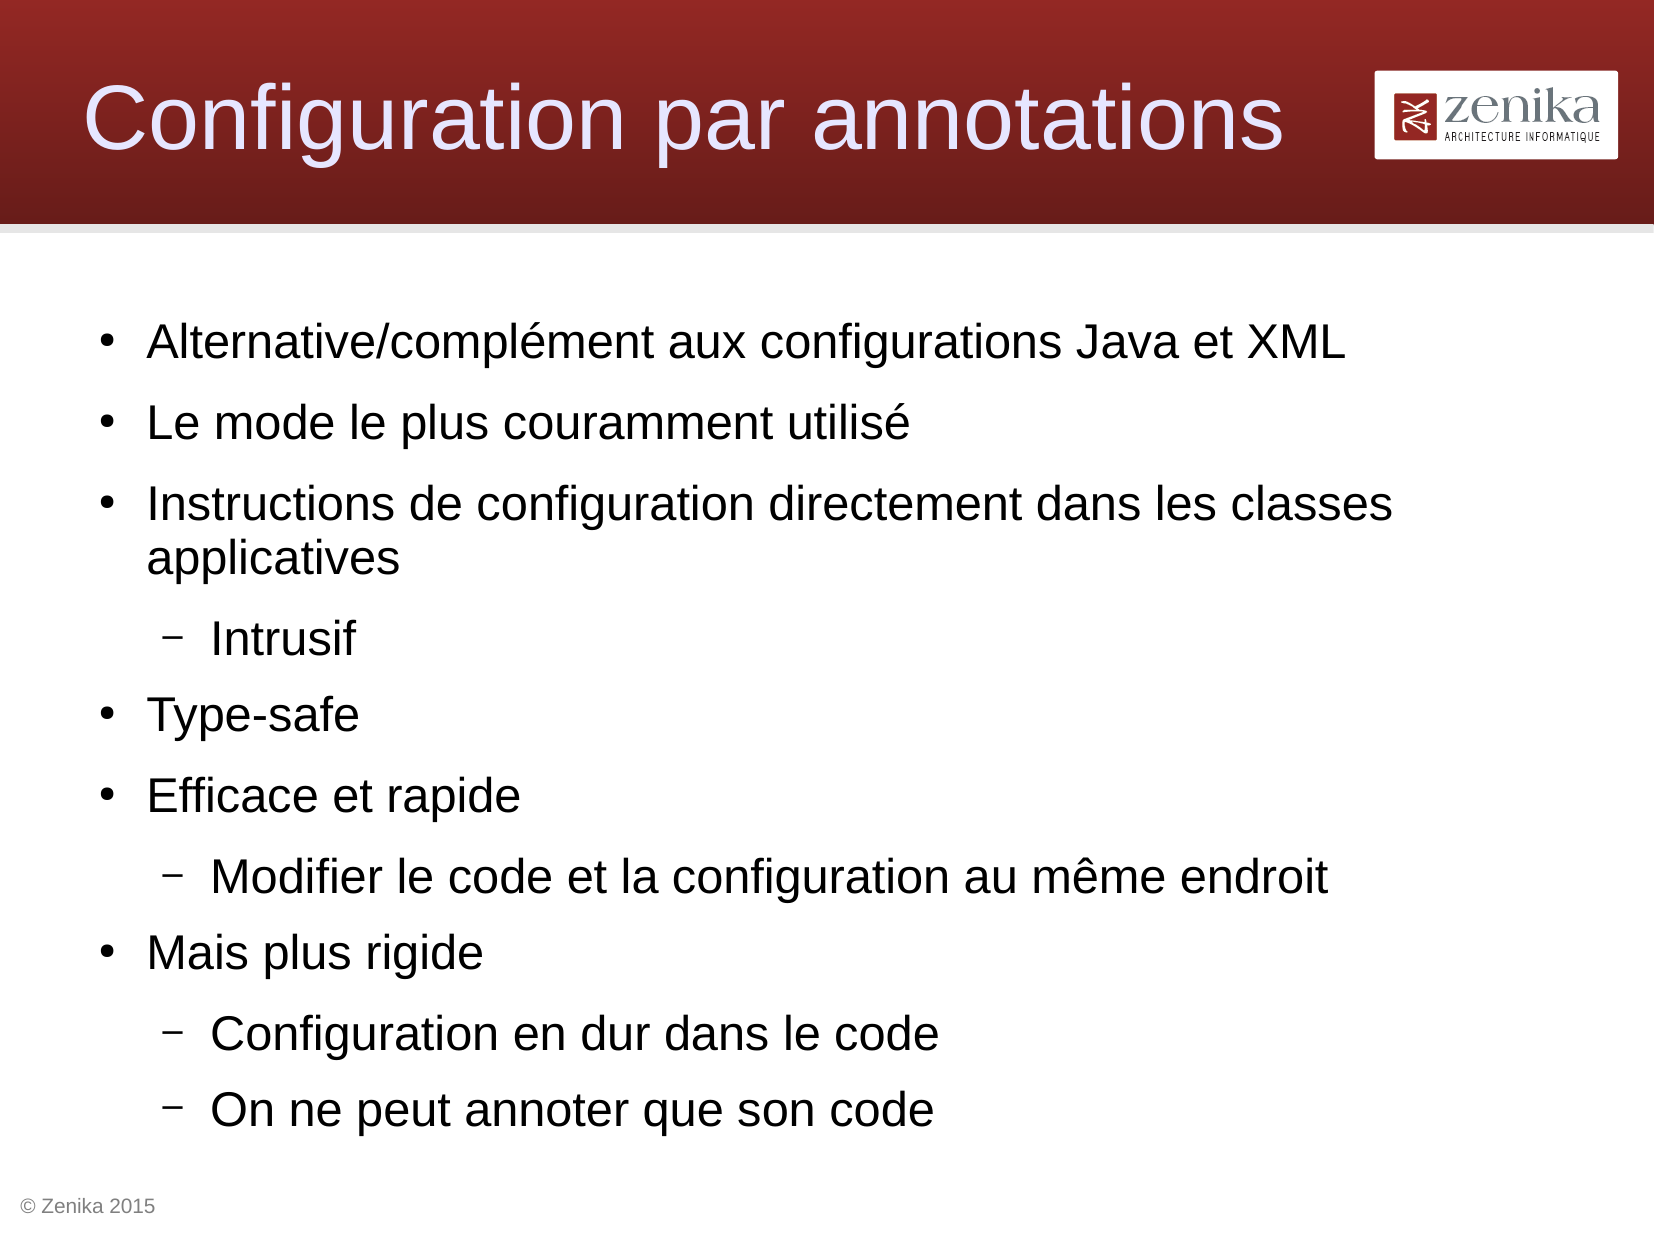

# Configuration par annotations
Alternative/complément aux configurations Java et XML
Le mode le plus couramment utilisé
Instructions de configuration directement dans les classes applicatives
Intrusif
Type-safe
Efficace et rapide
Modifier le code et la configuration au même endroit
Mais plus rigide
Configuration en dur dans le code
On ne peut annoter que son code